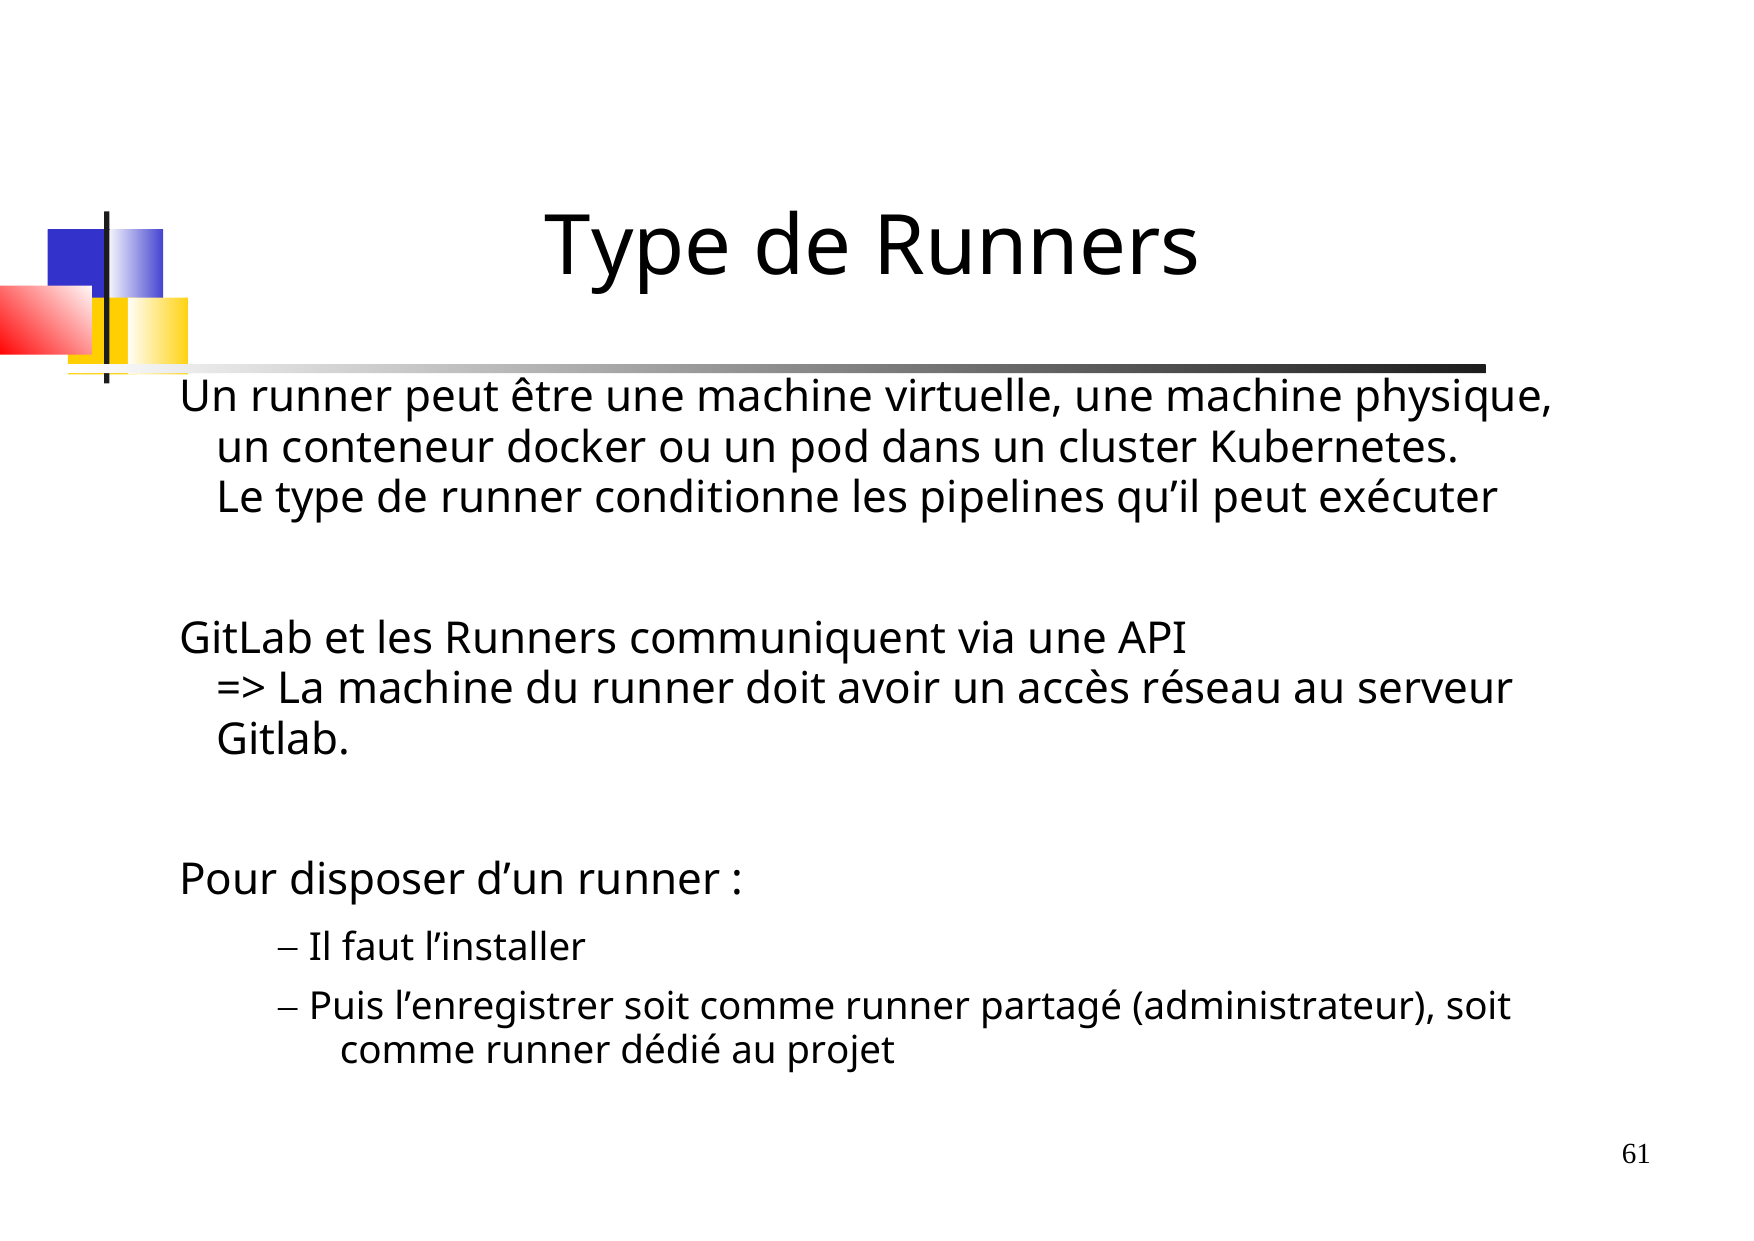

# Type de Runners
Un runner peut être une machine virtuelle, une machine physique, un conteneur docker ou un pod dans un cluster Kubernetes.
Le type de runner conditionne les pipelines qu’il peut exécuter
GitLab et les Runners communiquent via une API
=> La machine du runner doit avoir un accès réseau au serveur Gitlab.
Pour disposer d’un runner :
Il faut l’installer
Puis l’enregistrer soit comme runner partagé (administrateur), soit comme runner dédié au projet